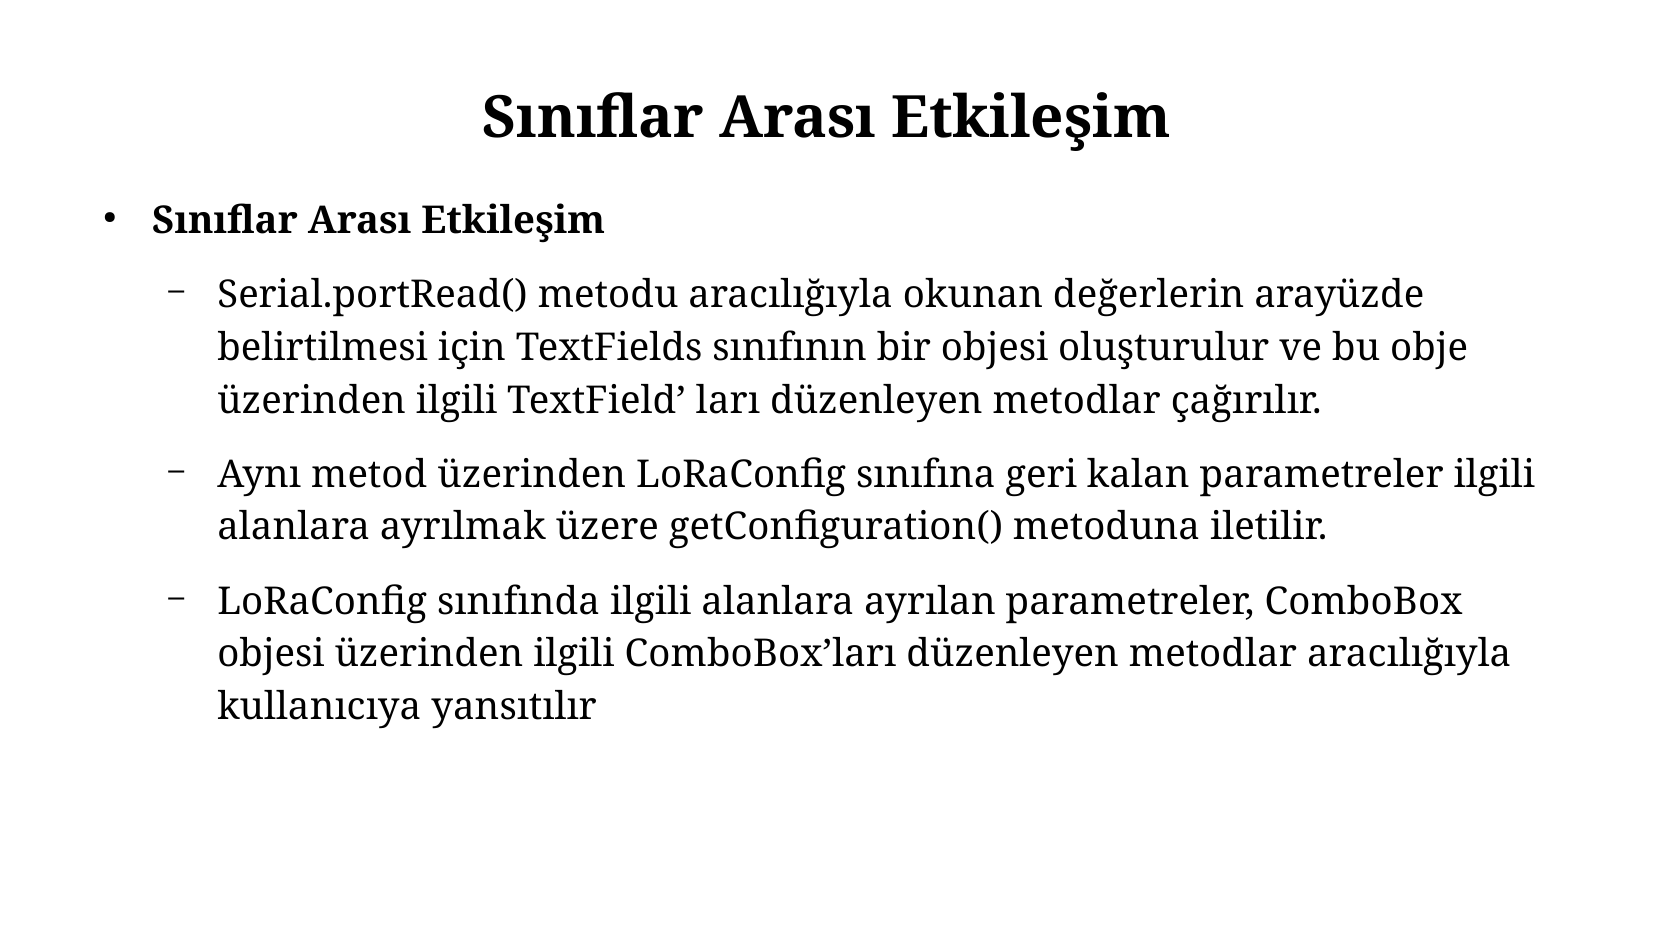

# Sınıflar Arası Etkileşim
Sınıflar Arası Etkileşim
Serial.portRead() metodu aracılığıyla okunan değerlerin arayüzde belirtilmesi için TextFields sınıfının bir objesi oluşturulur ve bu obje üzerinden ilgili TextField’ ları düzenleyen metodlar çağırılır.
Aynı metod üzerinden LoRaConfig sınıfına geri kalan parametreler ilgili alanlara ayrılmak üzere getConfiguration() metoduna iletilir.
LoRaConfig sınıfında ilgili alanlara ayrılan parametreler, ComboBox objesi üzerinden ilgili ComboBox’ları düzenleyen metodlar aracılığıyla kullanıcıya yansıtılır